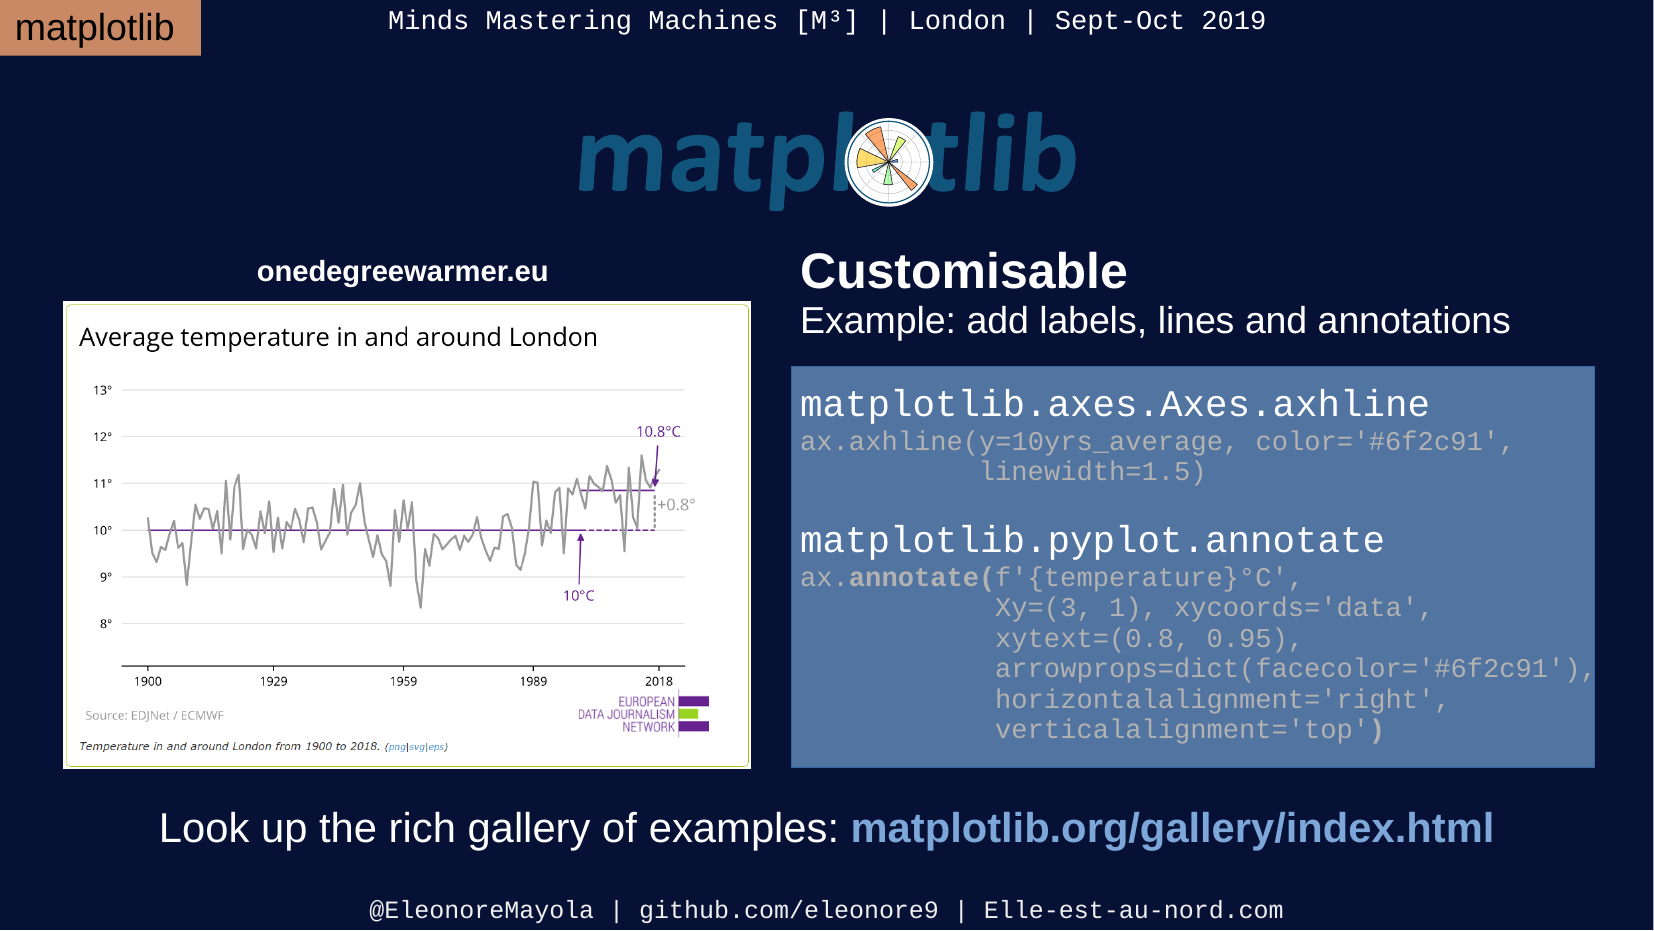

Minds Mastering Machines [M³] | London | Sept-Oct 2019
matplotlib
Customisable
Example: add labels, lines and annotations
onedegreewarmer.eu
matplotlib.axes.Axes.axhline
ax.axhline(y=10yrs_average, color='#6f2c91',
 linewidth=1.5)
matplotlib.pyplot.annotate
ax.annotate(f'{temperature}°C',
 Xy=(3, 1), xycoords='data',
 xytext=(0.8, 0.95),
 arrowprops=dict(facecolor='#6f2c91'),
 horizontalalignment='right',
 verticalalignment='top')
Look up the rich gallery of examples: matplotlib.org/gallery/index.html
@EleonoreMayola | github.com/eleonore9 | Elle-est-au-nord.com